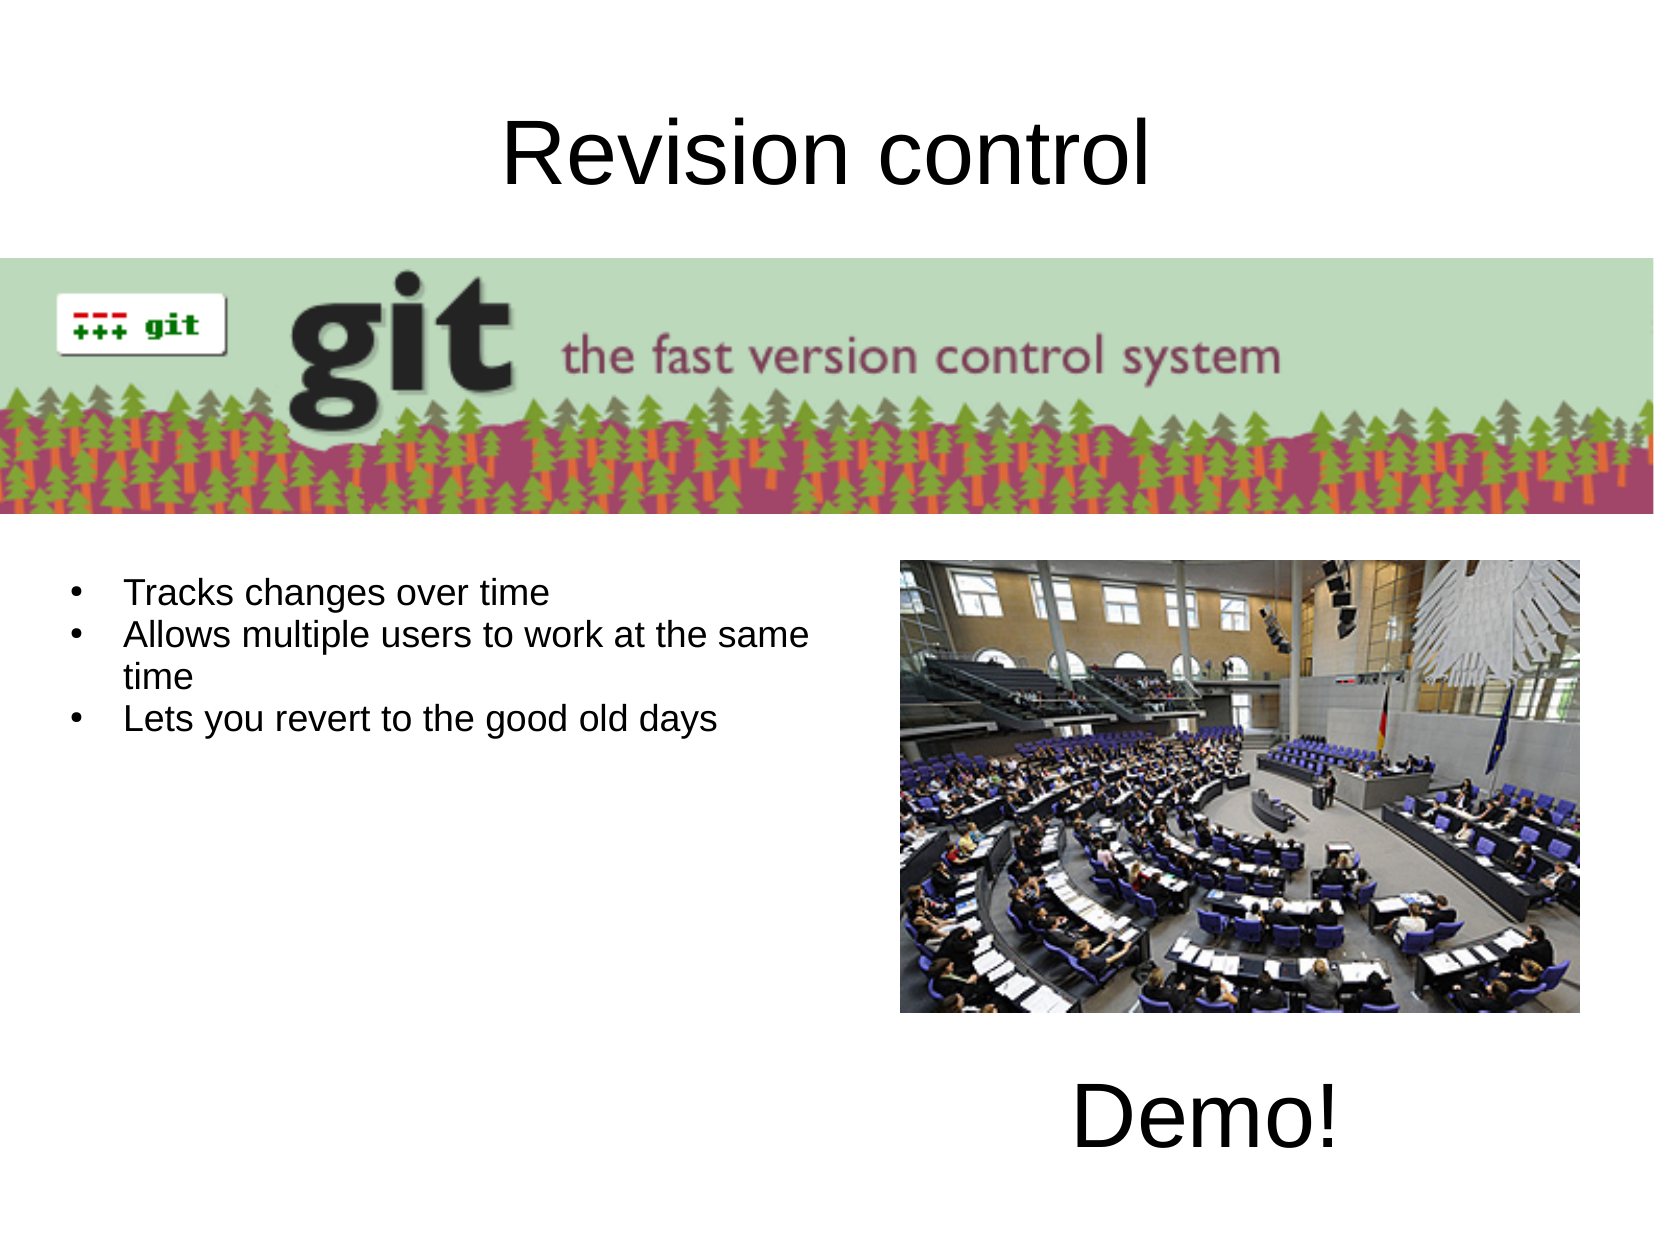

# Revision control
Tracks changes over time
Allows multiple users to work at the same time
Lets you revert to the good old days
Demo!